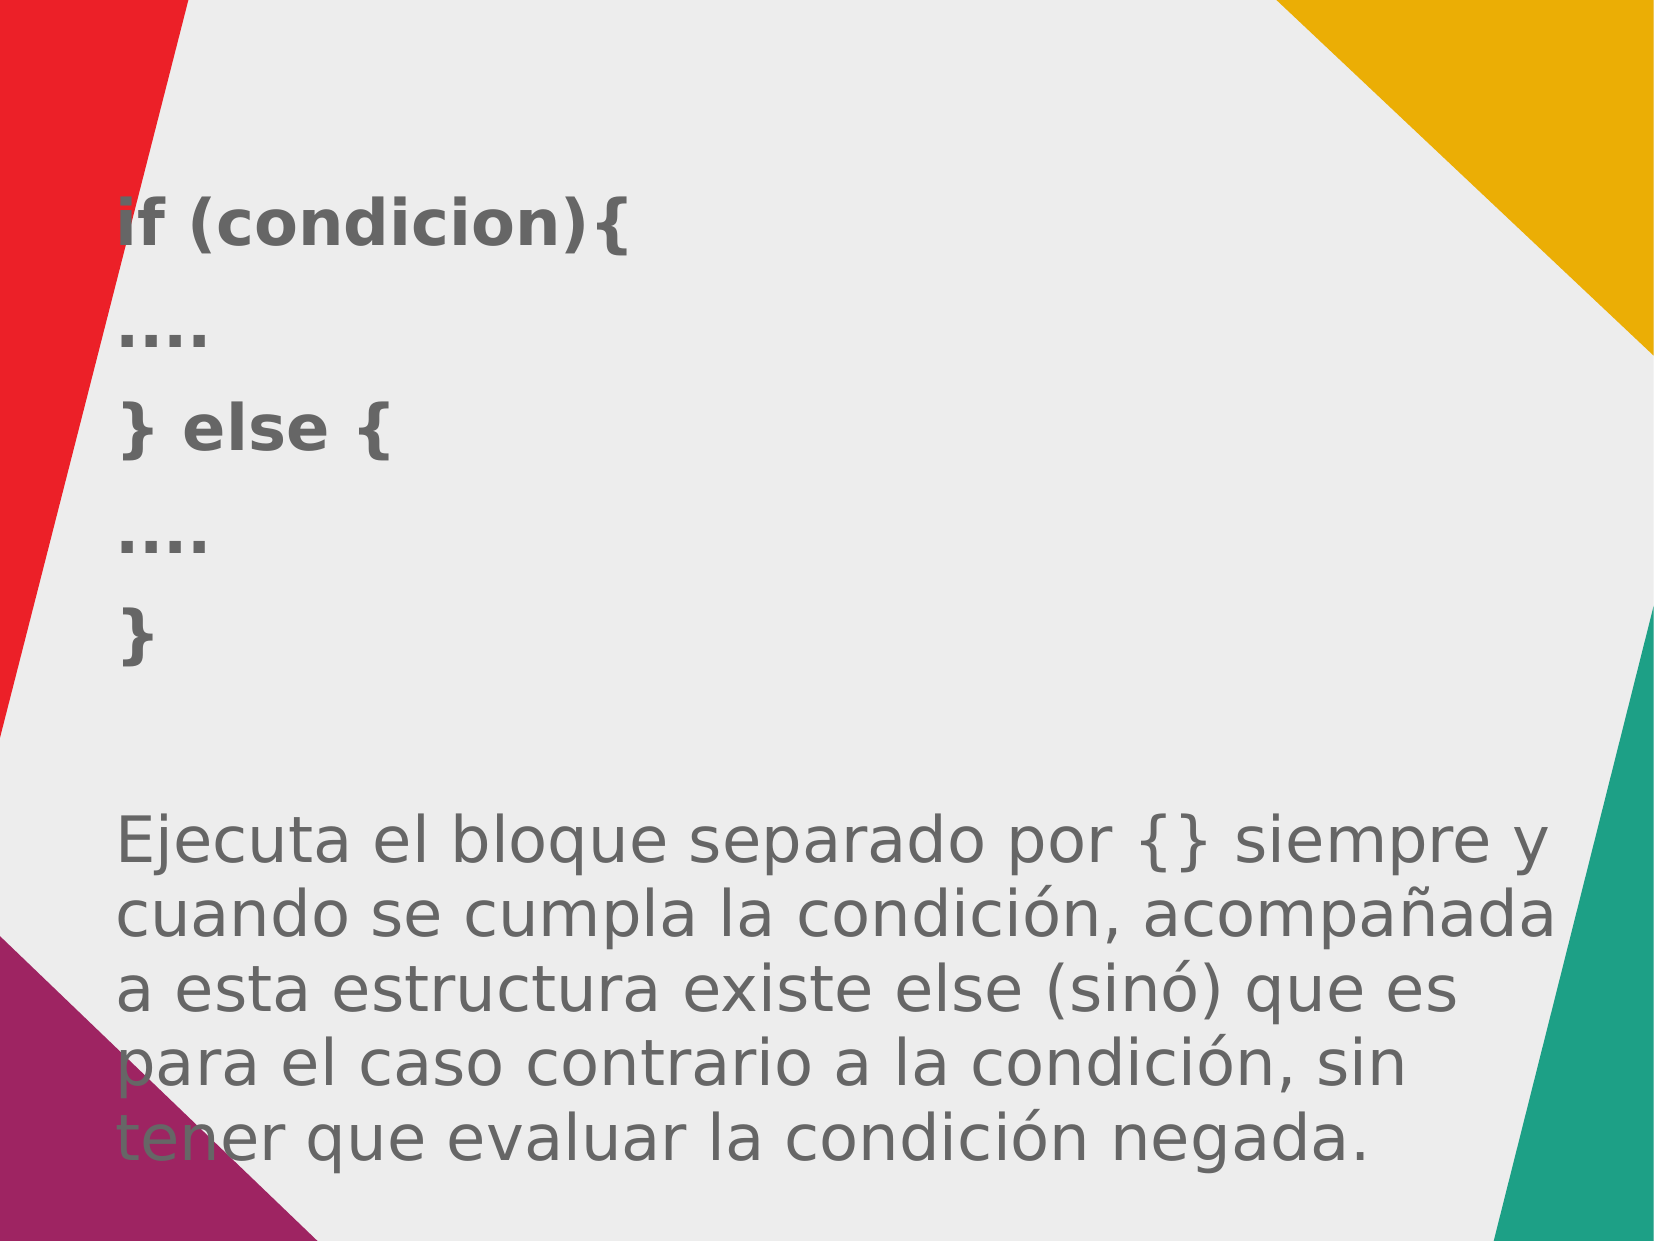

# if (condicion){
....
} else {
....
}
Ejecuta el bloque separado por {} siempre y cuando se cumpla la condición, acompañada a esta estructura existe else (sinó) que es para el caso contrario a la condición, sin tener que evaluar la condición negada.